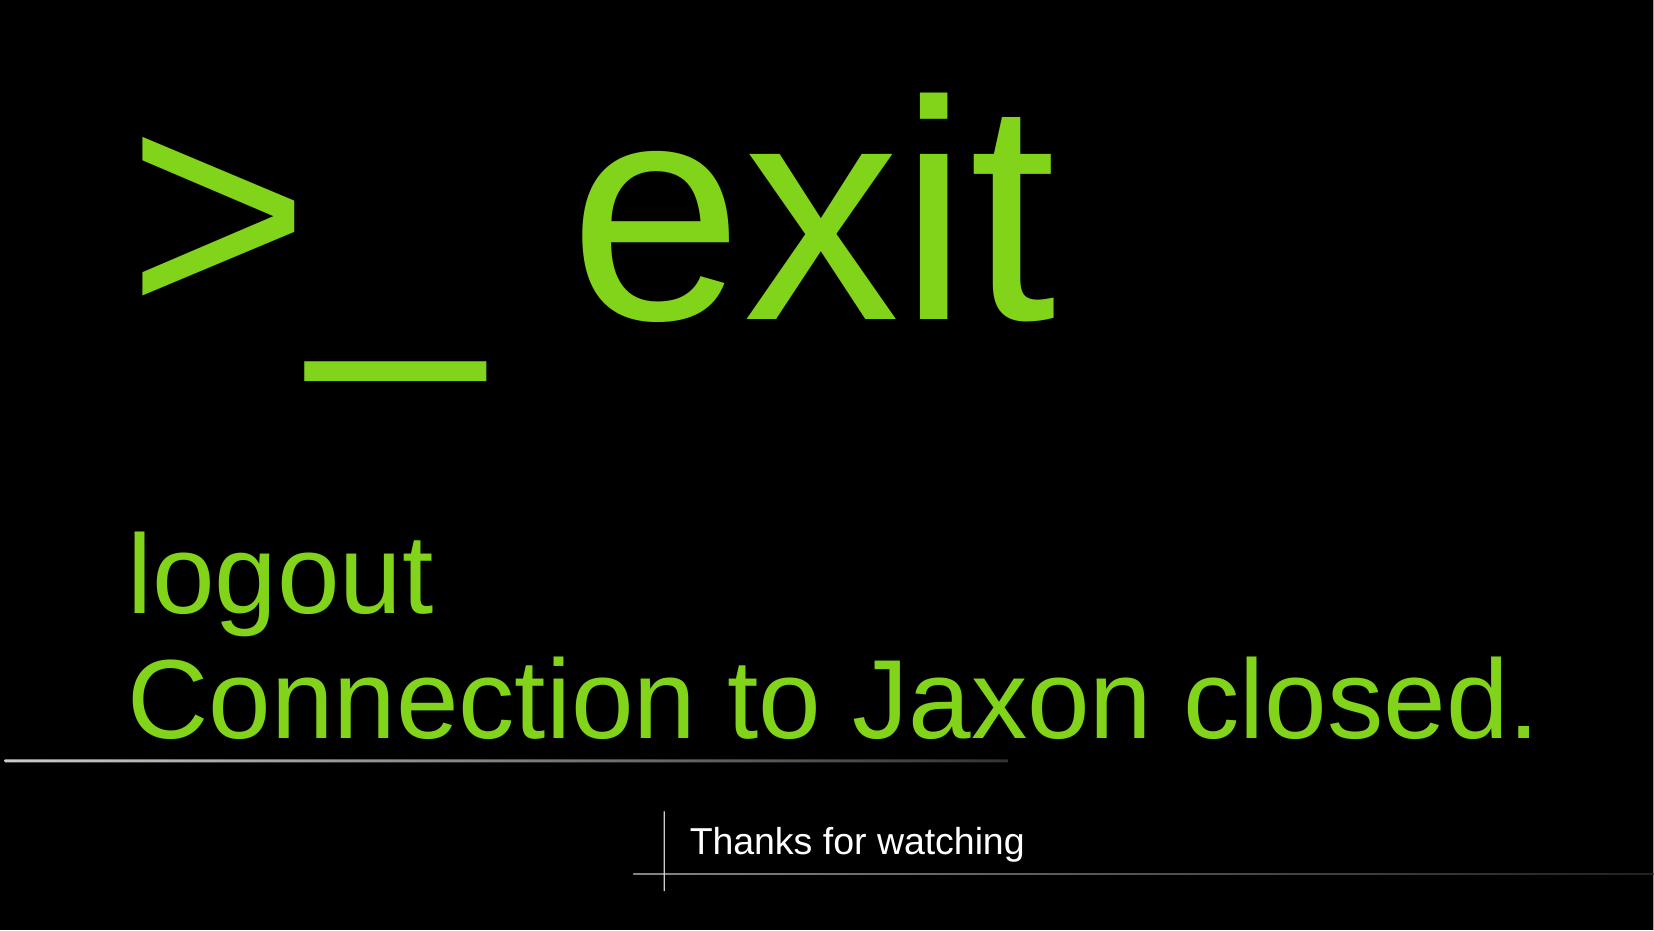

>_ exit
logout
Connection to Jaxon closed.
Thanks for watching